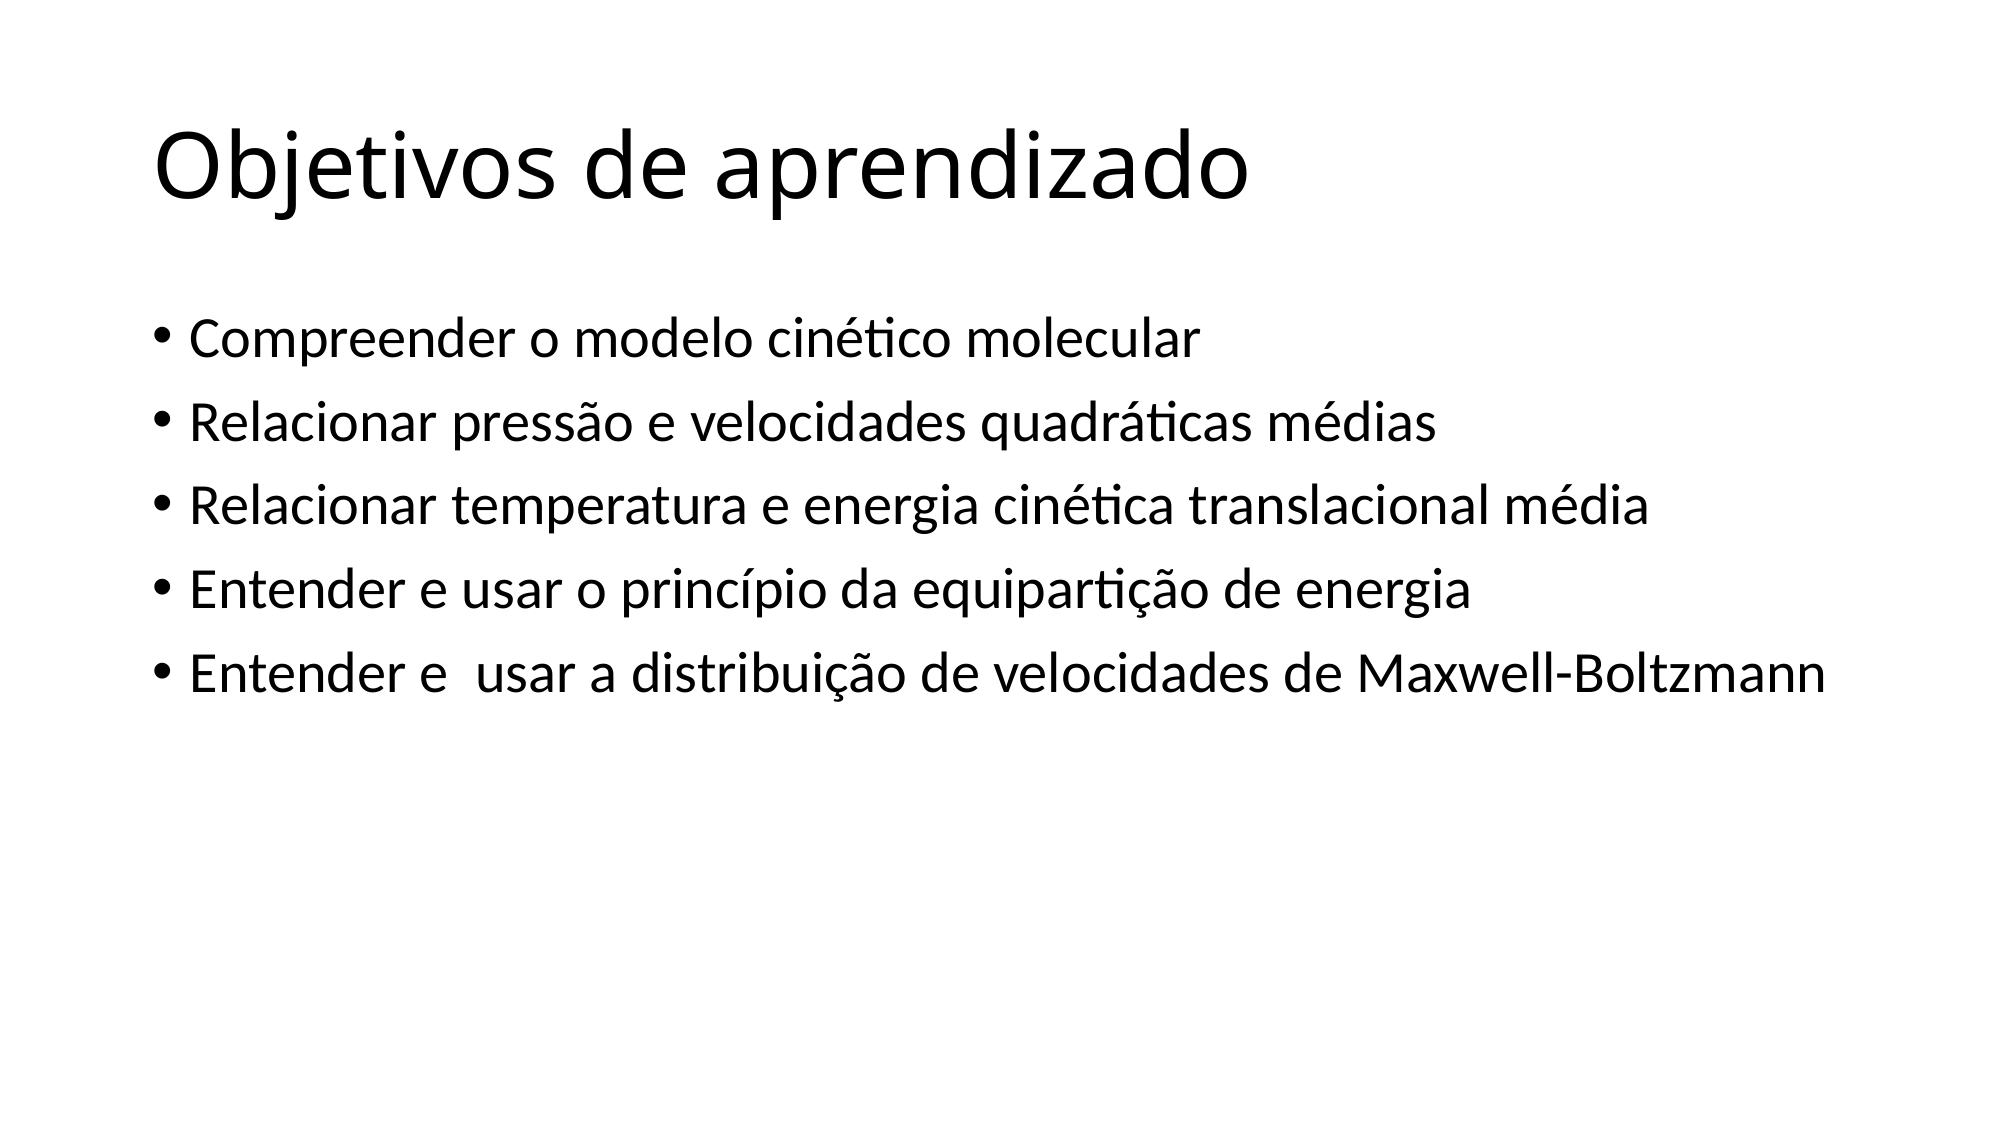

# Objetivos de aprendizado
Compreender o modelo cinético molecular
Relacionar pressão e velocidades quadráticas médias
Relacionar temperatura e energia cinética translacional média
Entender e usar o princípio da equipartição de energia
Entender e usar a distribuição de velocidades de Maxwell-Boltzmann